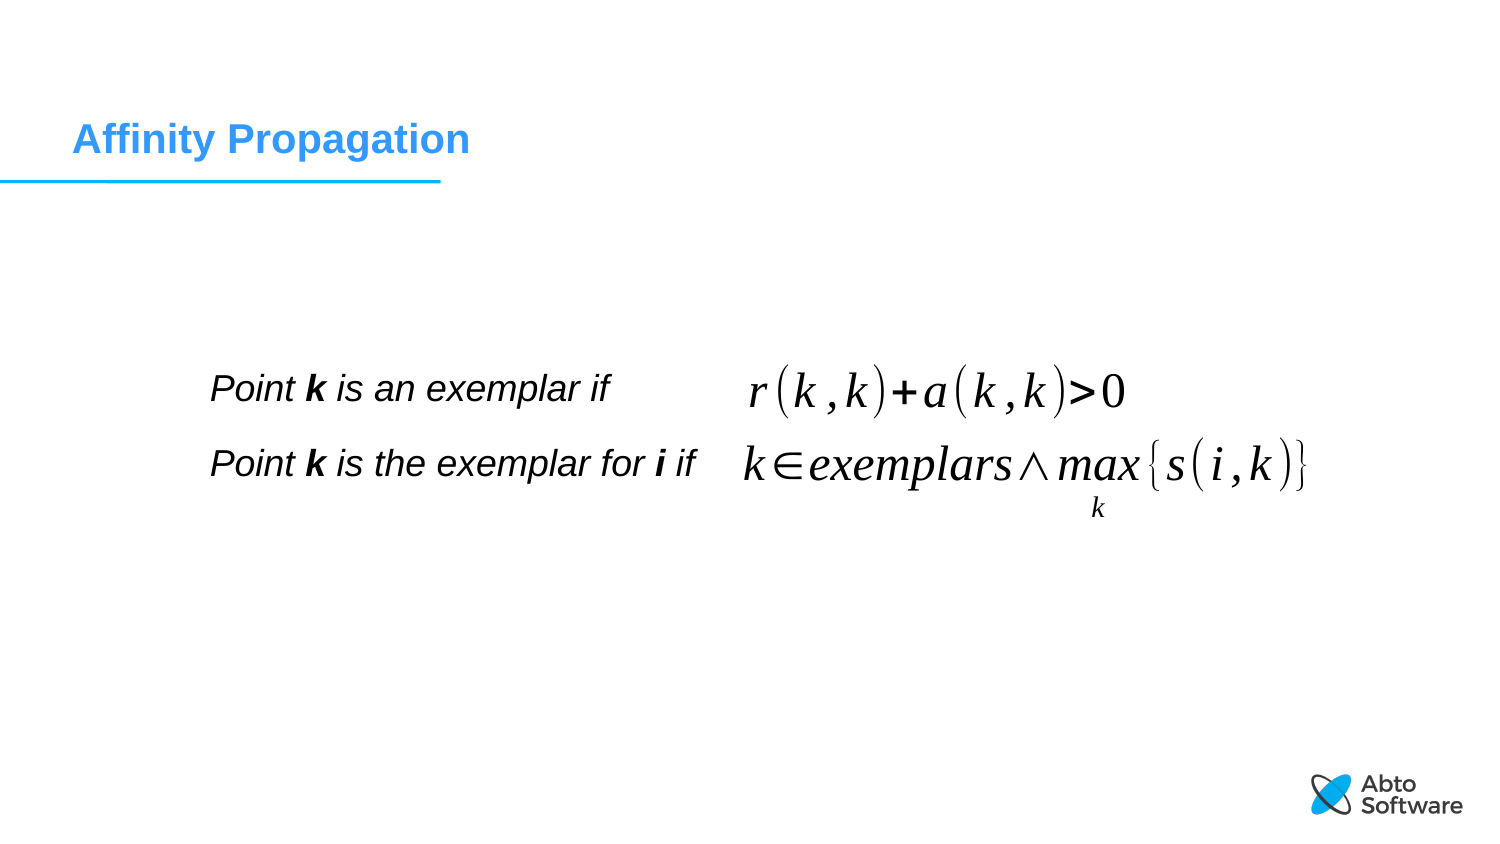

# Affinity Propagation
Point k is an exemplar if
Point k is the exemplar for i if